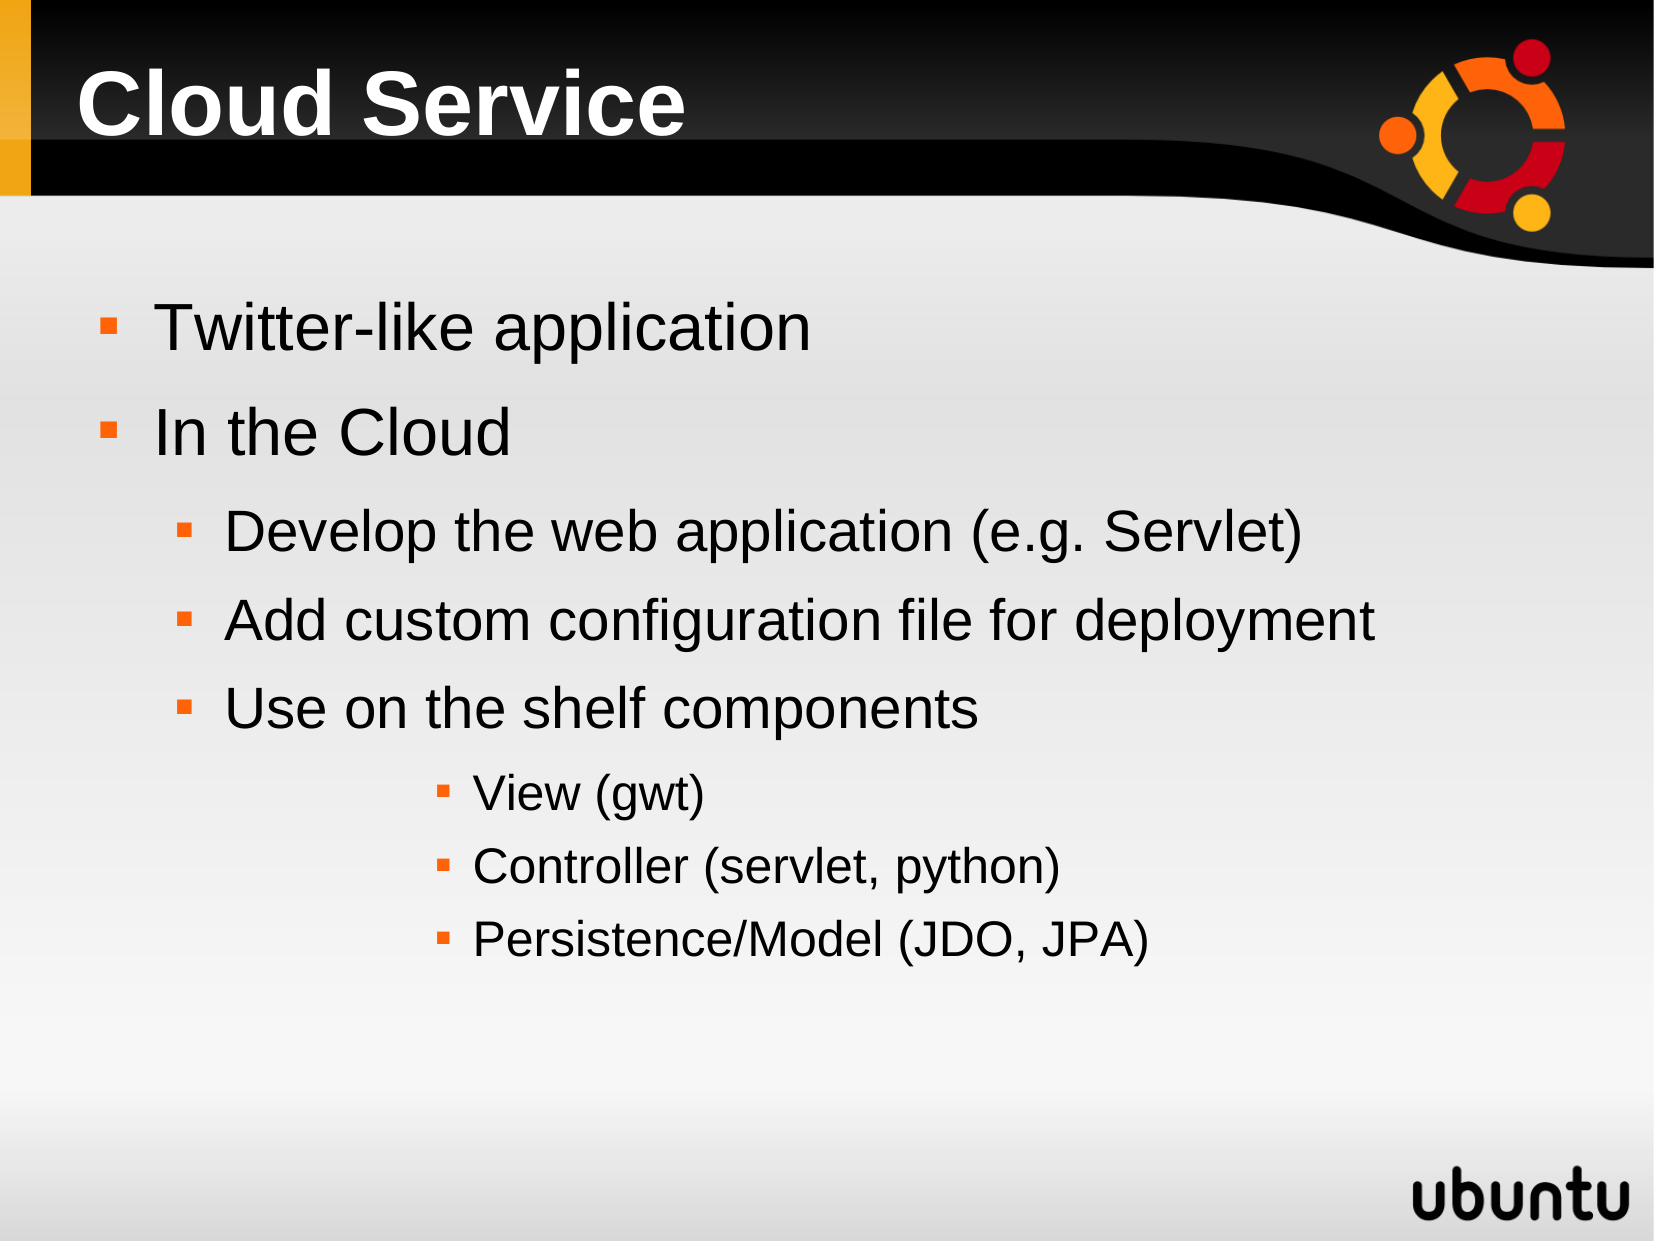

# Cloud Service
Twitter-like application
In the Cloud
Develop the web application (e.g. Servlet)
Add custom configuration file for deployment
Use on the shelf components
View (gwt)
Controller (servlet, python)
Persistence/Model (JDO, JPA)